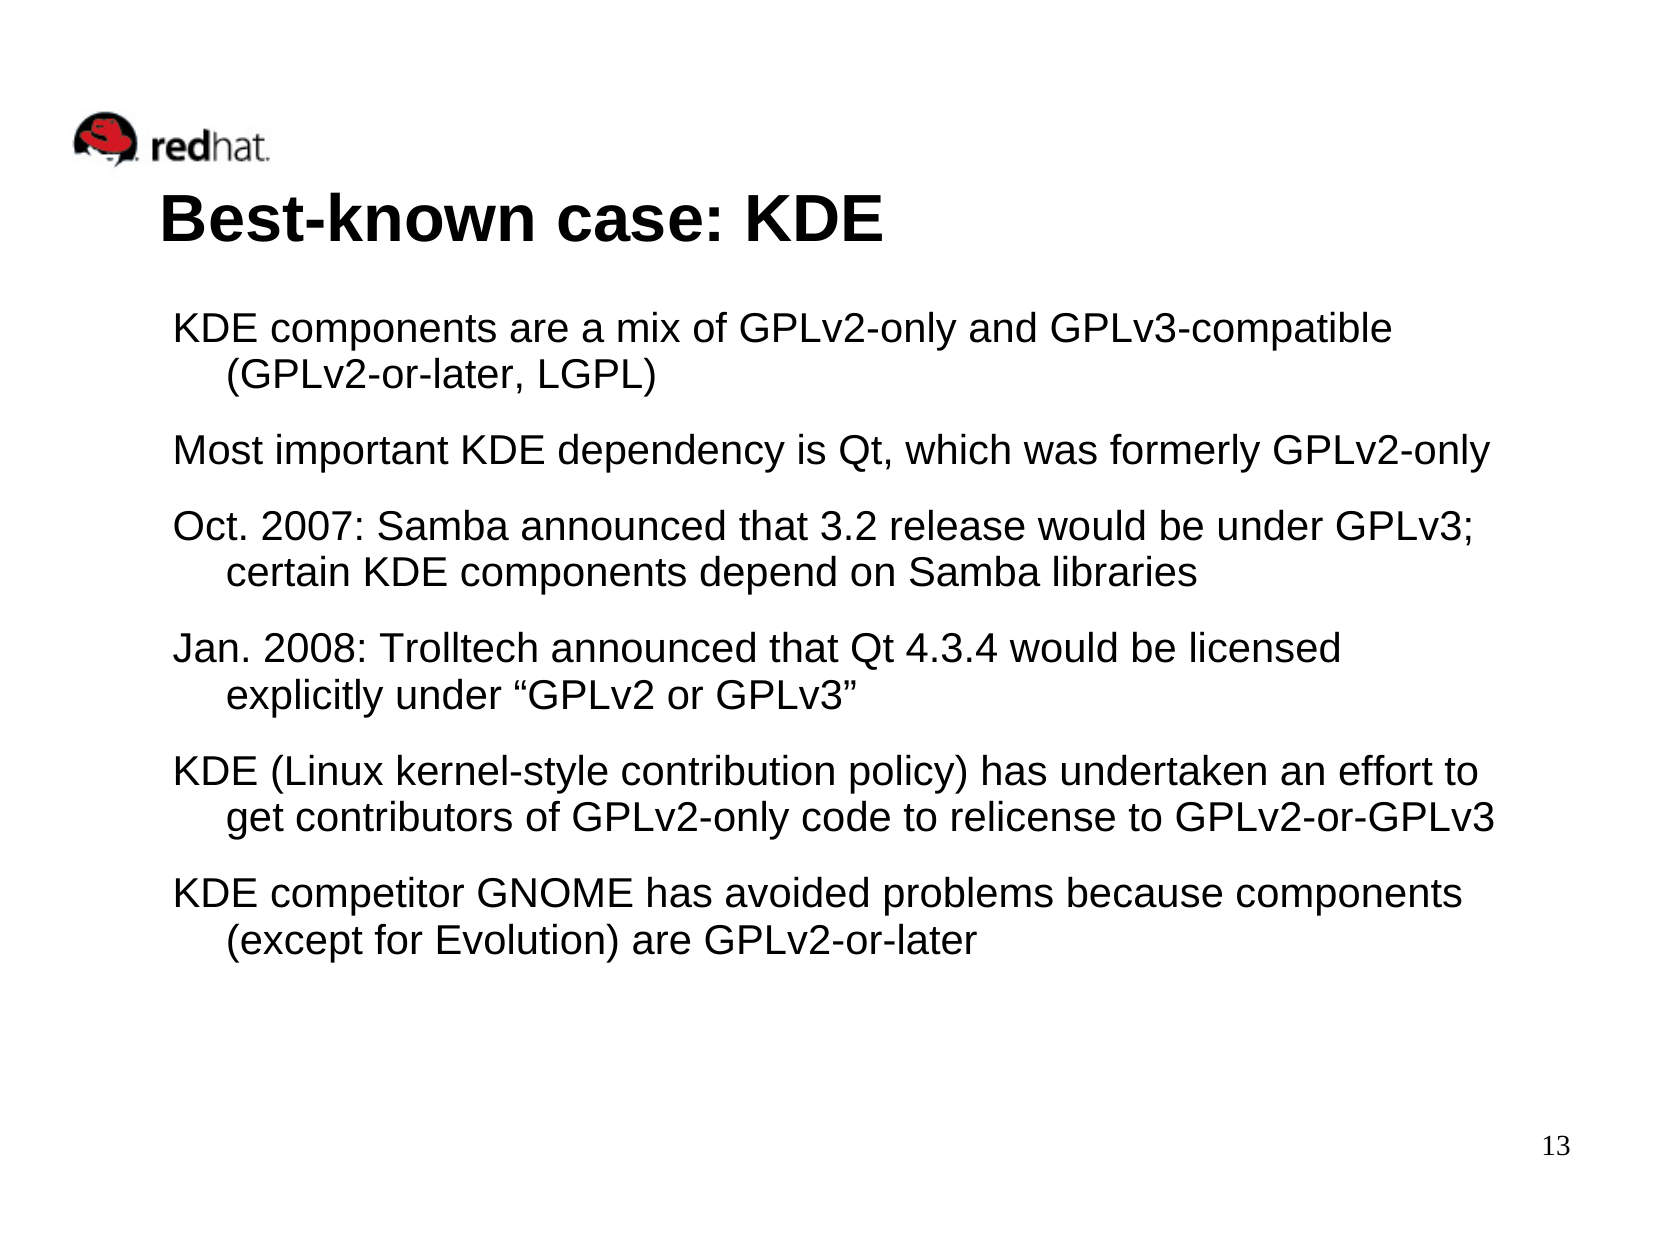

# Best-known case: KDE
KDE components are a mix of GPLv2-only and GPLv3-compatible (GPLv2-or-later, LGPL)
Most important KDE dependency is Qt, which was formerly GPLv2-only
Oct. 2007: Samba announced that 3.2 release would be under GPLv3; certain KDE components depend on Samba libraries
Jan. 2008: Trolltech announced that Qt 4.3.4 would be licensed explicitly under “GPLv2 or GPLv3”
KDE (Linux kernel-style contribution policy) has undertaken an effort to get contributors of GPLv2-only code to relicense to GPLv2-or-GPLv3
KDE competitor GNOME has avoided problems because components (except for Evolution) are GPLv2-or-later
13